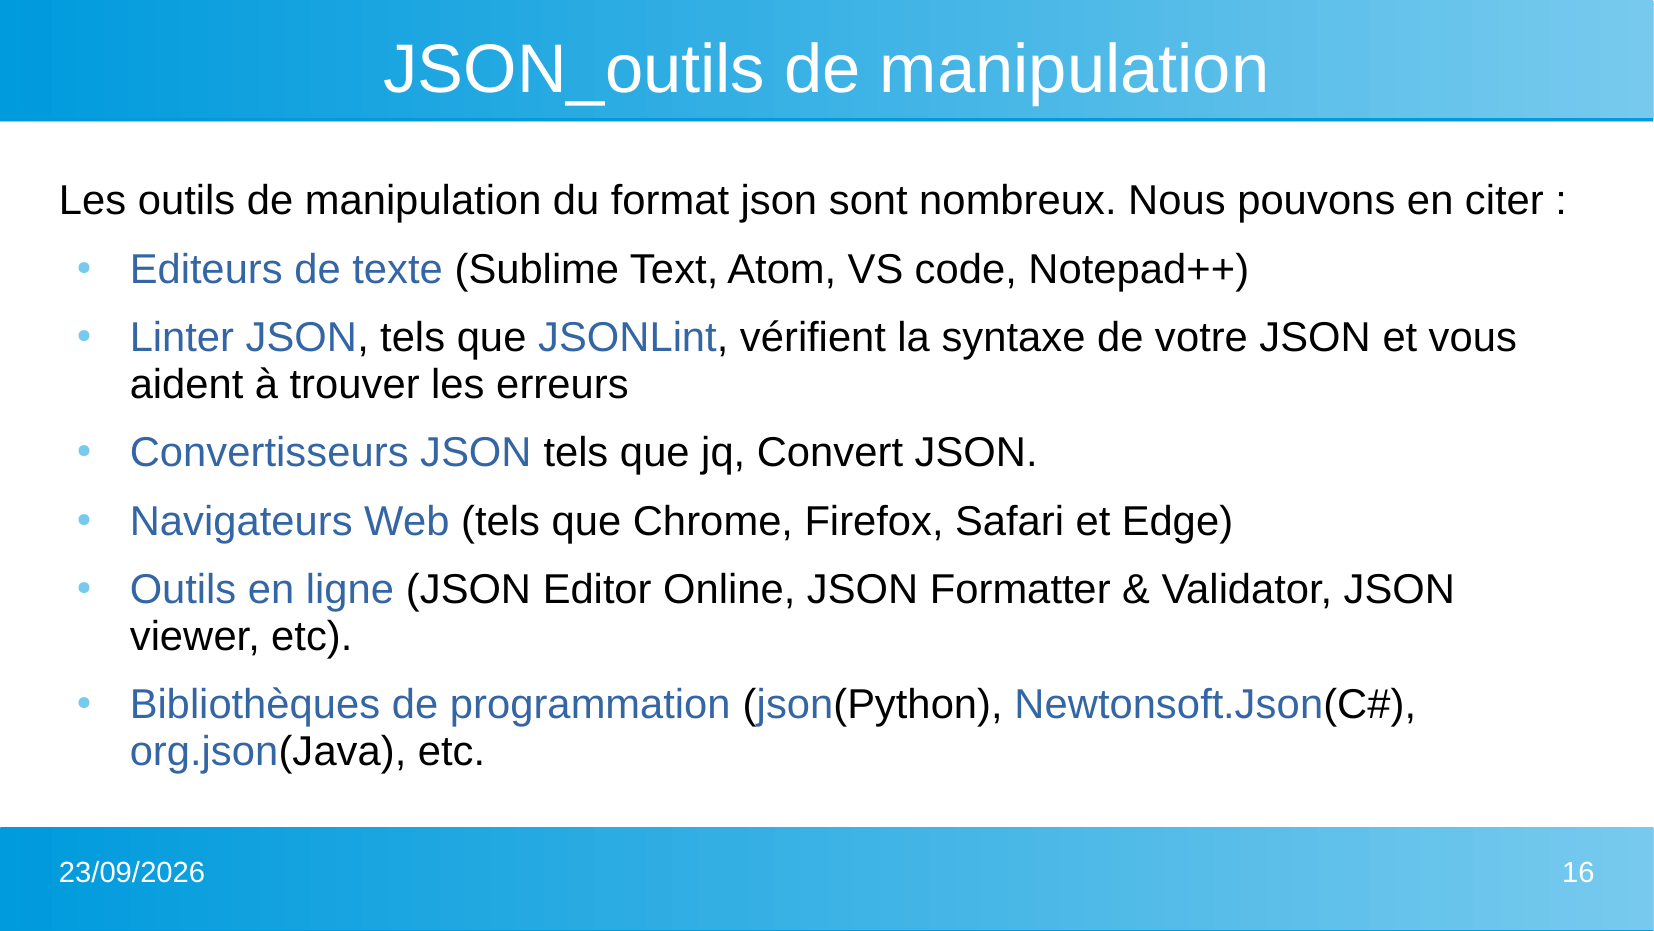

# JSON_outils de manipulation
Les outils de manipulation du format json sont nombreux. Nous pouvons en citer :
Editeurs de texte (Sublime Text, Atom, VS code, Notepad++)
Linter JSON, tels que JSONLint, vérifient la syntaxe de votre JSON et vous aident à trouver les erreurs
Convertisseurs JSON tels que jq, Convert JSON.
Navigateurs Web (tels que Chrome, Firefox, Safari et Edge)
Outils en ligne (JSON Editor Online, JSON Formatter & Validator, JSON viewer, etc).
Bibliothèques de programmation (json(Python), Newtonsoft.Json(C#), org.json(Java), etc.
16